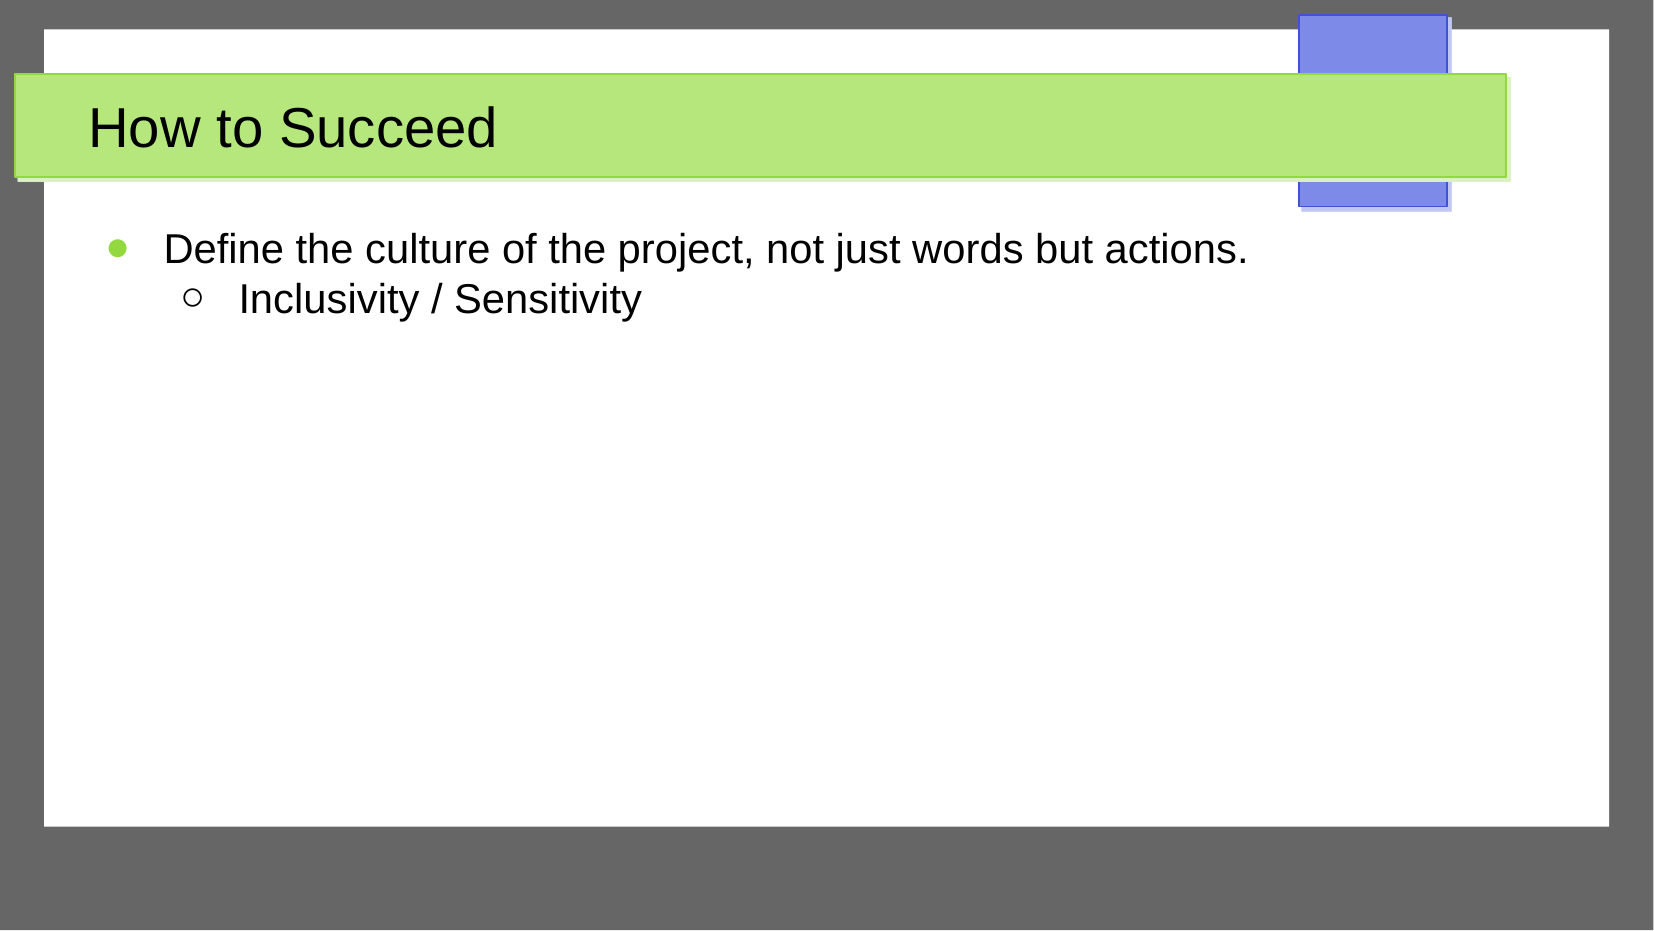

How to Succeed
Define the culture of the project, not just words but actions.
Inclusivity / Sensitivity